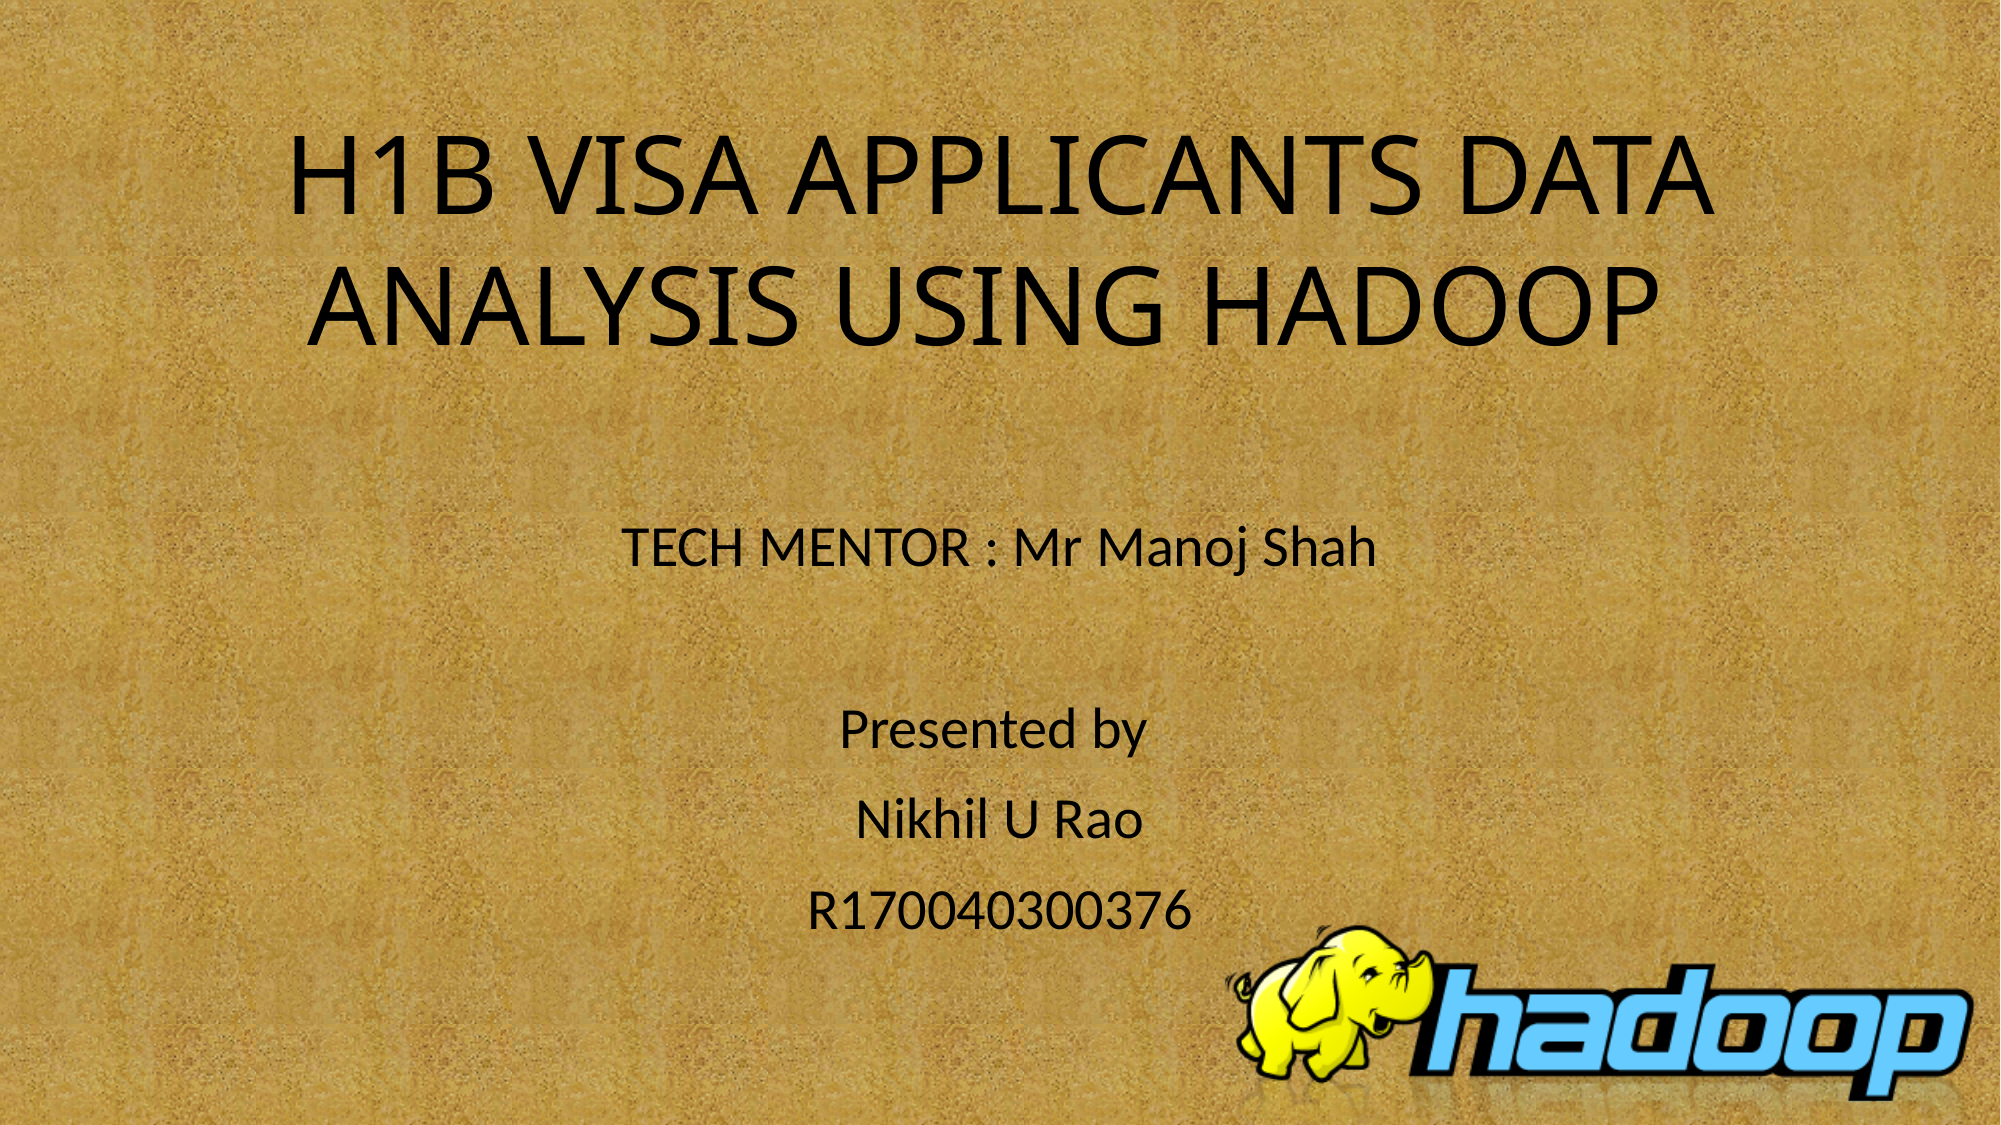

# H1B VISA APPLICANTS DATA ANALYSIS USING HADOOP
TECH MENTOR : Mr Manoj Shah
Presented by
Nikhil U Rao
R170040300376